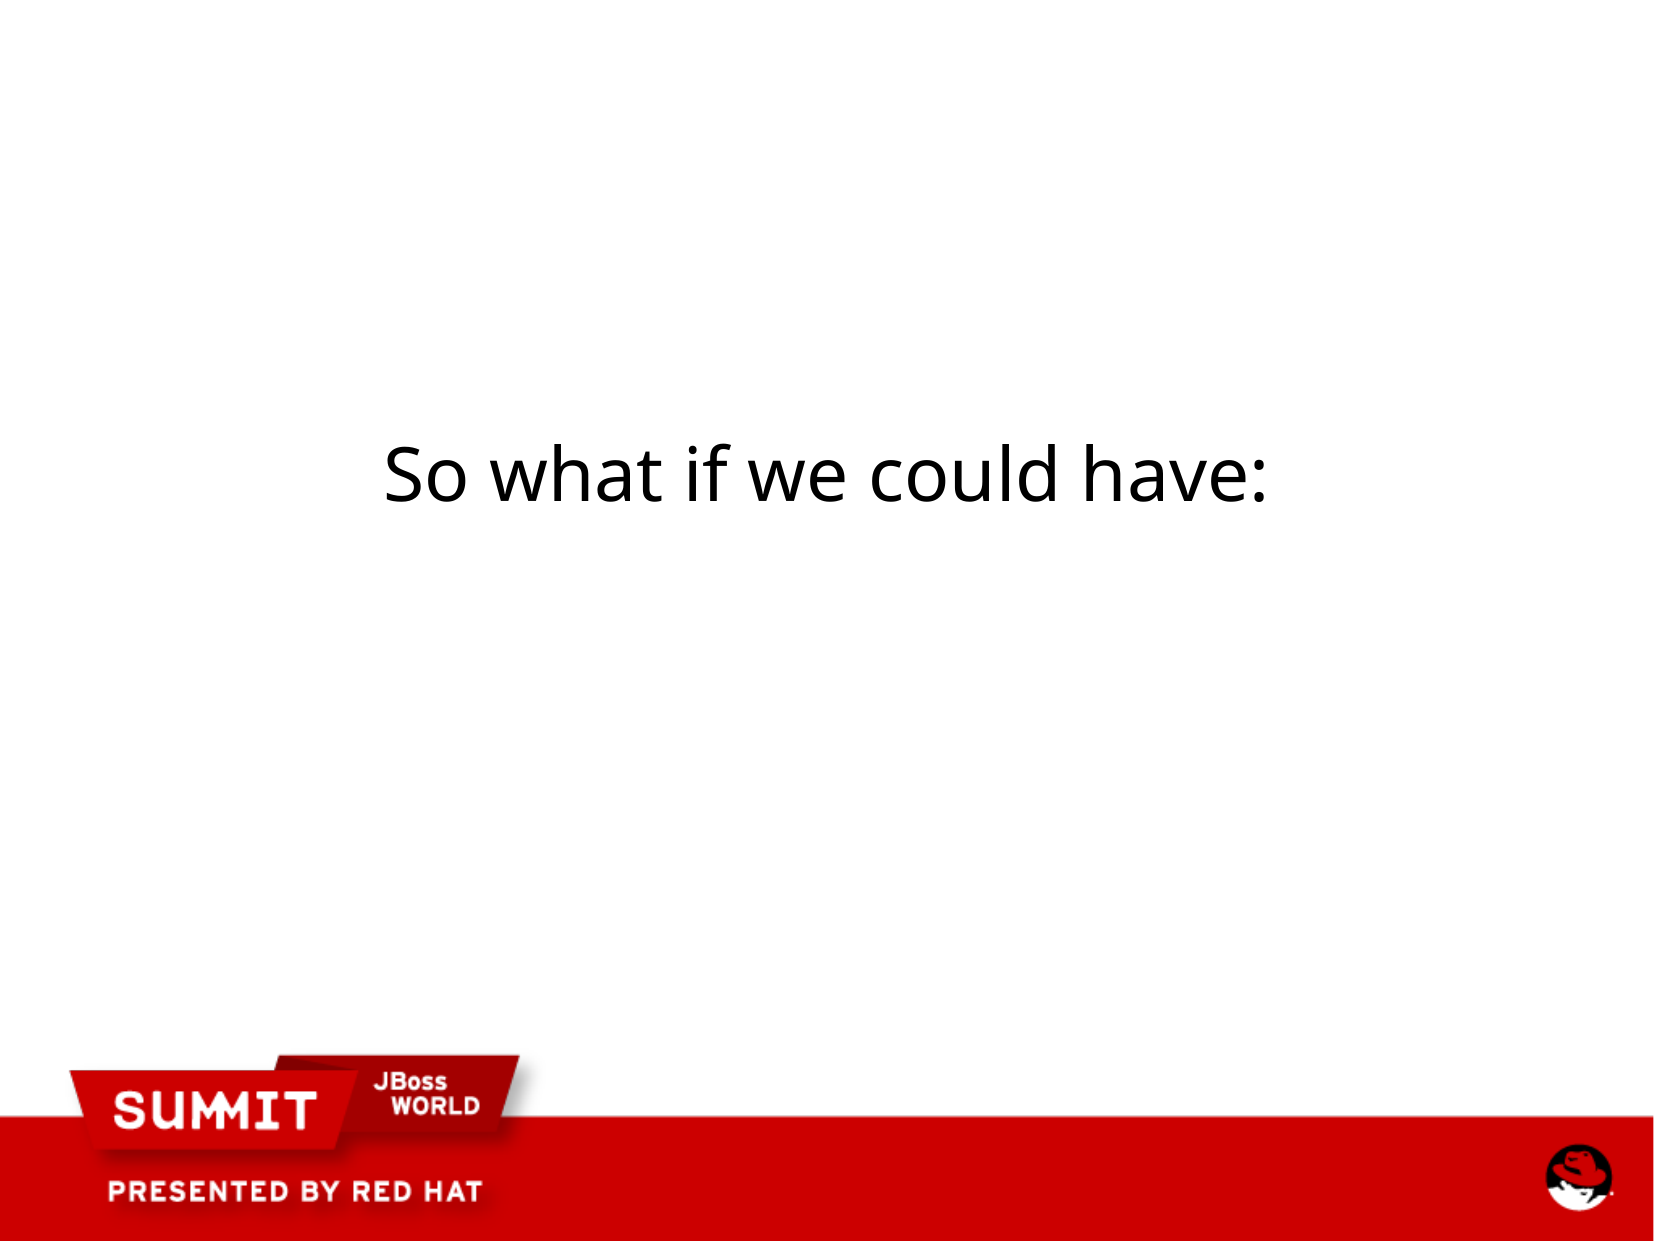

# So what if we could have: